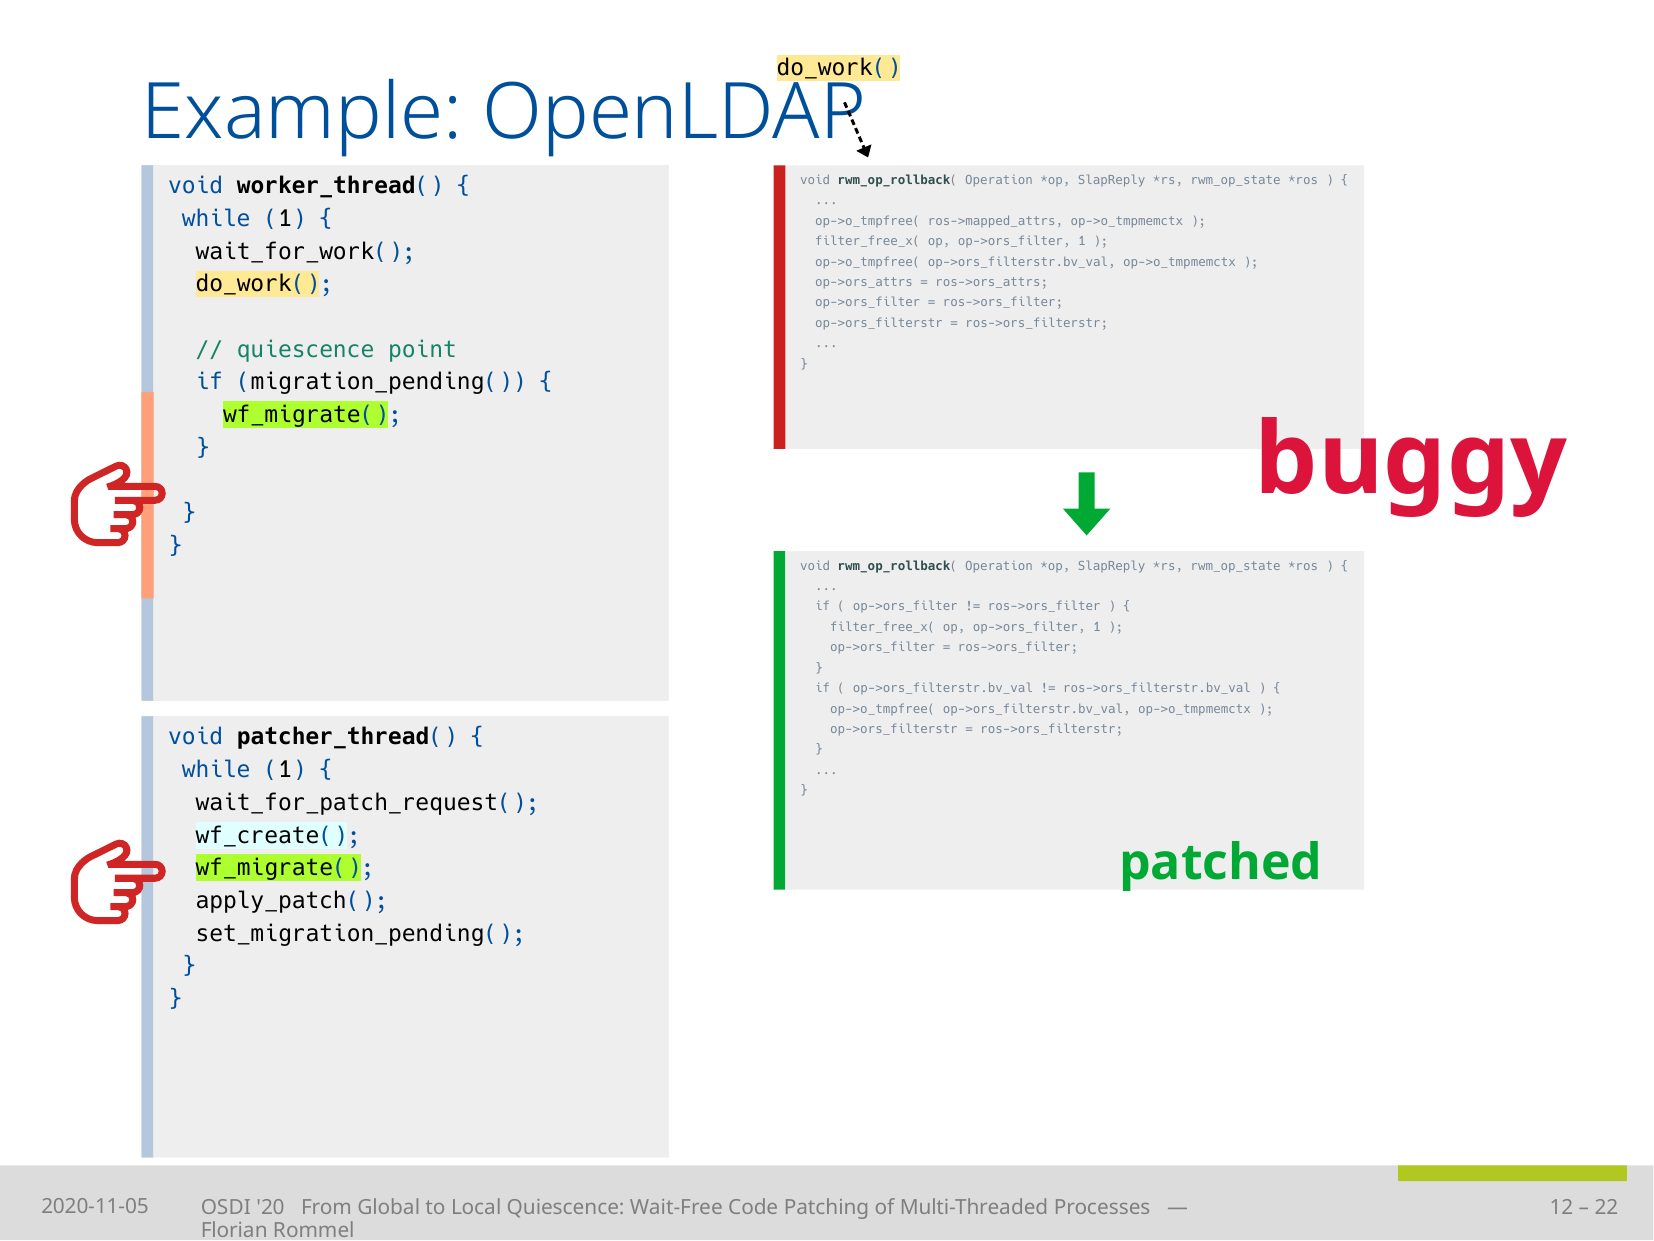

do_work()
# Example: OpenLDAP
void worker_thread() {
 while (1) {
 wait_for_work();
 do_work();
 // quiescence point
 if (patch_pending()) {
 barrier();
 wait_for_patch();
 }
 }
}
void worker_thread() {
 while (1) {
 wait_for_work();
 do_work();
 // quiescence point
 if (migration_pending()) {
 wf_migrate();
 }
 }
}
void rwm_op_rollback( Operation *op, SlapReply *rs, rwm_op_state *ros ) {
 ...
 op->o_tmpfree( ros->mapped_attrs, op->o_tmpmemctx );
 filter_free_x( op, op->ors_filter, 1 );
 op->o_tmpfree( op->ors_filterstr.bv_val, op->o_tmpmemctx );
 op->ors_attrs = ros->ors_attrs;
 op->ors_filter = ros->ors_filter;
 op->ors_filterstr = ros->ors_filterstr;
 ...
}
buggy
void rwm_op_rollback( Operation *op, SlapReply *rs, rwm_op_state *ros ) {
 ...
 if ( op->ors_filter != ros->ors_filter ) {
 filter_free_x( op, op->ors_filter, 1 );
 op->ors_filter = ros->ors_filter;
 }
 if ( op->ors_filterstr.bv_val != ros->ors_filterstr.bv_val ) {
 op->o_tmpfree( op->ors_filterstr.bv_val, op->o_tmpmemctx );
 op->ors_filterstr = ros->ors_filterstr;
 }
 ...
}
void patcher_thread() {
 while (1) {
 wait_for_patch_request();
 set_patch_pending();
 barrier();
 apply_patch();
 reset_patch_pending();
 resume_workers();
 }
}
void patcher_thread() {
 while (1) {
 wait_for_patch_request();
 wf_create();
 wf_migrate();
 apply_patch();
 set_migration_pending();
 }
}
patched
12
4 – 18